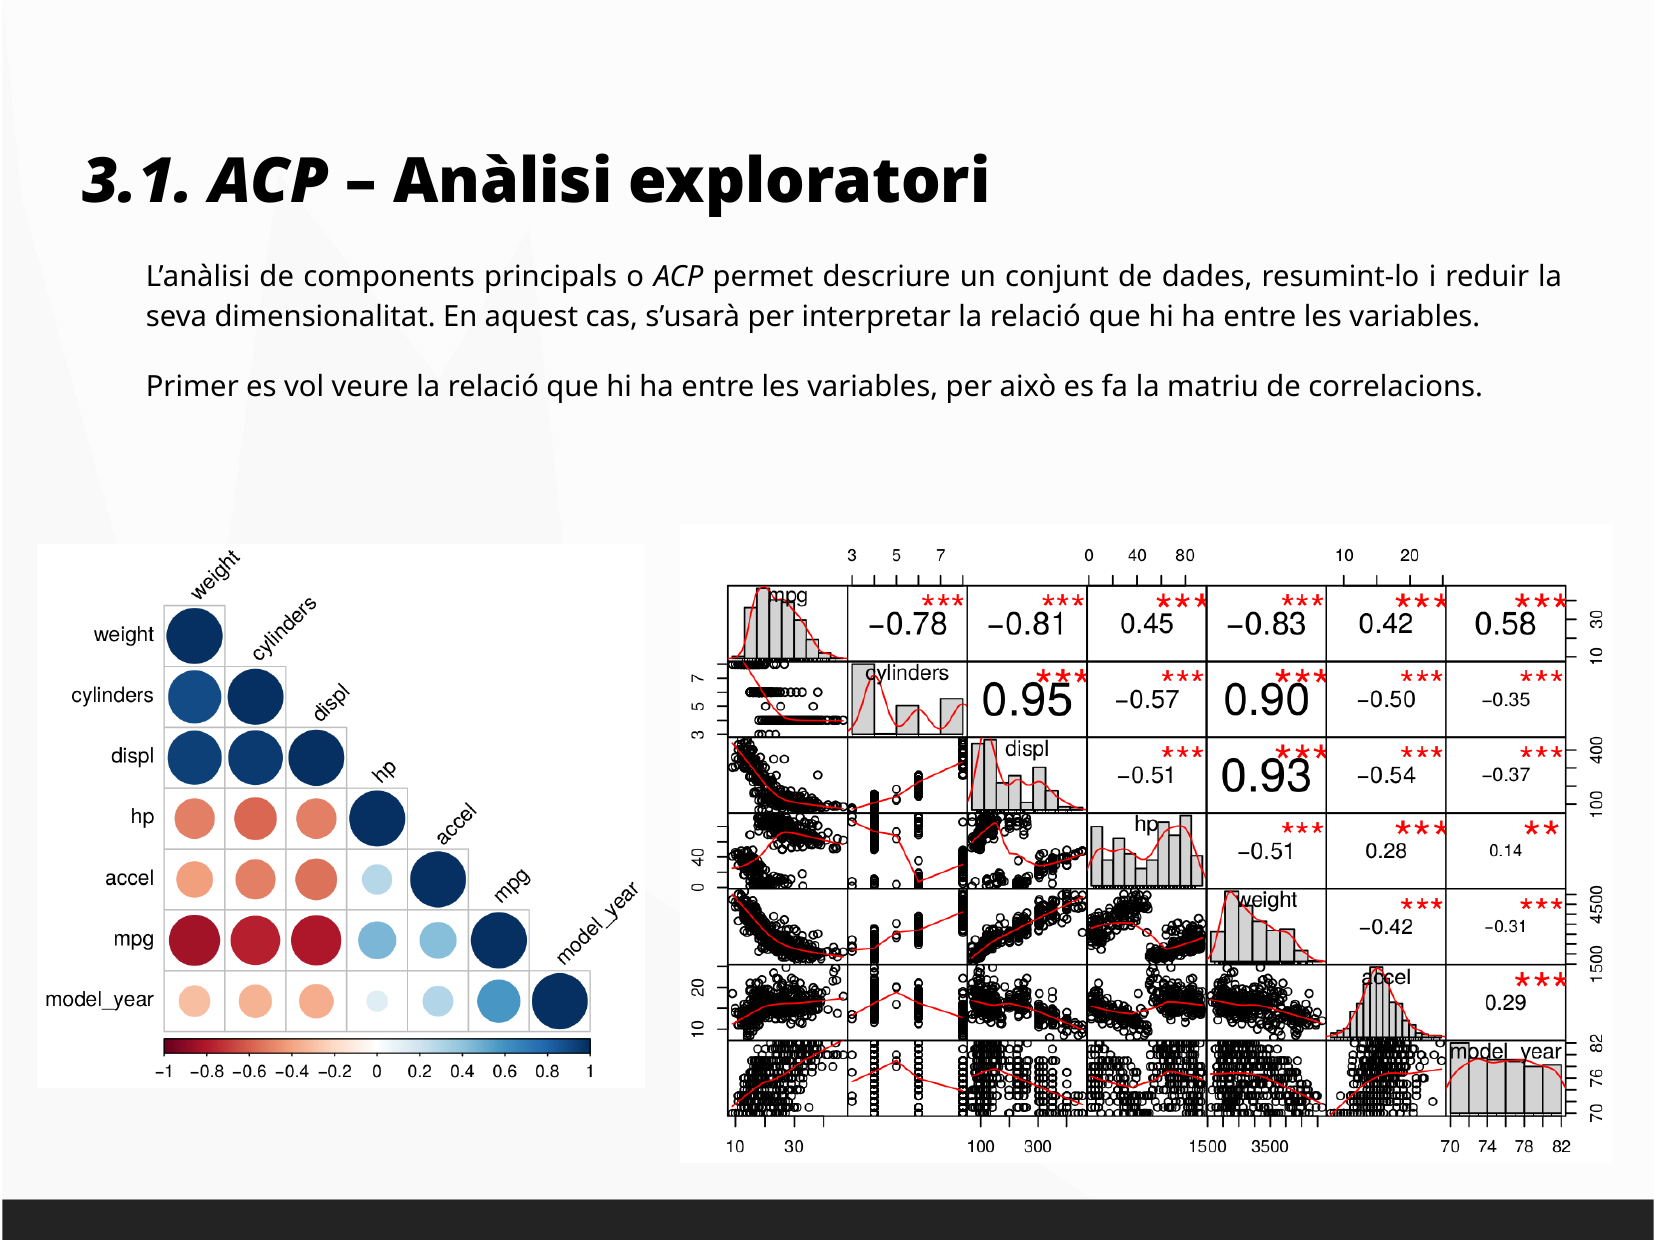

3.1. ACP – Anàlisi exploratori
# L’anàlisi de components principals o ACP permet descriure un conjunt de dades, resumint-lo i reduir la seva dimensionalitat. En aquest cas, s’usarà per interpretar la relació que hi ha entre les variables.
Primer es vol veure la relació que hi ha entre les variables, per això es fa la matriu de correlacions.